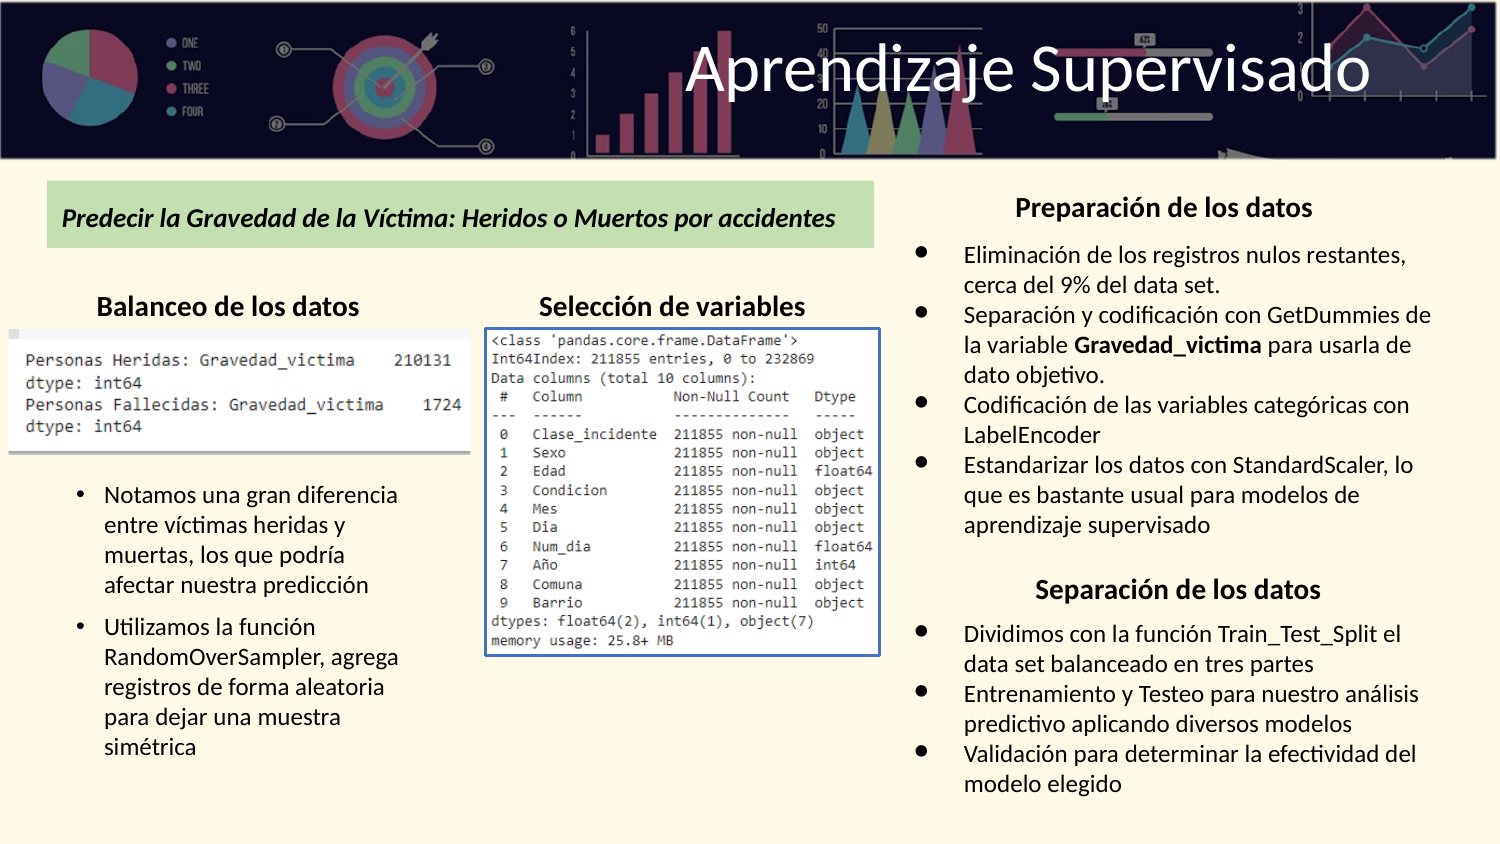

Aprendizaje Supervisado
Predecir la Gravedad de la Víctima: Heridos o Muertos por accidentes
Preparación de los datos
Eliminación de los registros nulos restantes, cerca del 9% del data set.
Separación y codificación con GetDummies de la variable Gravedad_victima para usarla de dato objetivo.
Codificación de las variables categóricas con LabelEncoder
Estandarizar los datos con StandardScaler, lo que es bastante usual para modelos de aprendizaje supervisado
Balanceo de los datos
Selección de variables
Notamos una gran diferencia entre víctimas heridas y muertas, los que podría afectar nuestra predicción
Utilizamos la función RandomOverSampler, agrega registros de forma aleatoria para dejar una muestra simétrica
Separación de los datos
Dividimos con la función Train_Test_Split el data set balanceado en tres partes
Entrenamiento y Testeo para nuestro análisis predictivo aplicando diversos modelos
Validación para determinar la efectividad del modelo elegido